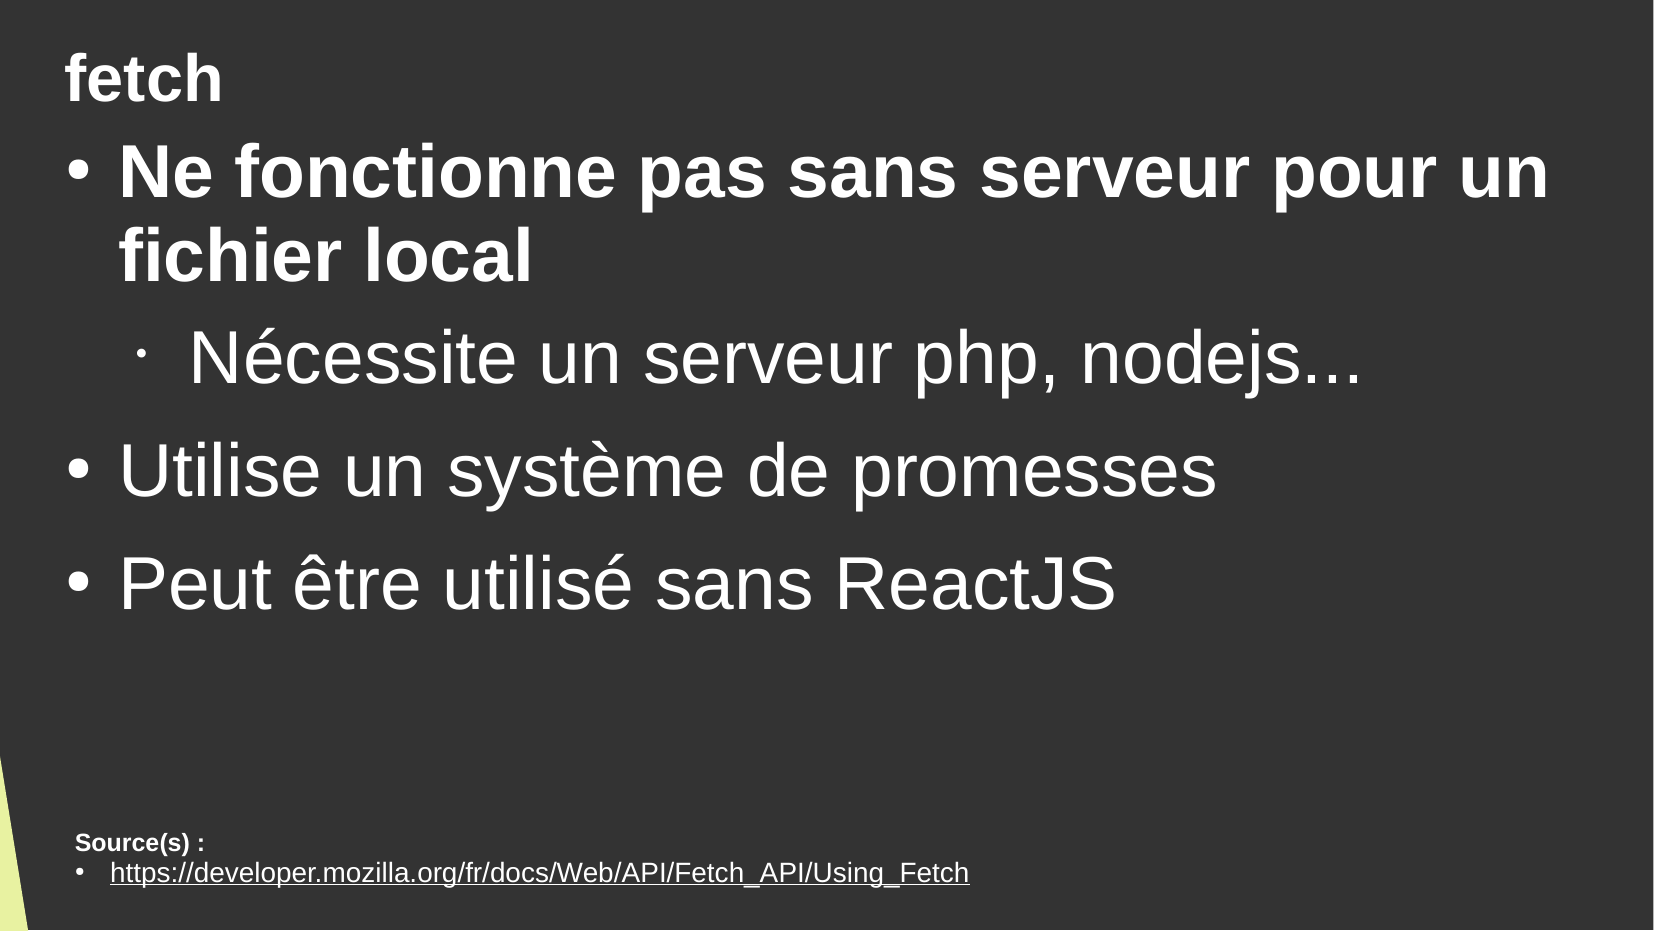

# fetch
Ne fonctionne pas sans serveur pour un fichier local
Nécessite un serveur php, nodejs...
Utilise un système de promesses
Peut être utilisé sans ReactJS
Source(s) :
https://developer.mozilla.org/fr/docs/Web/API/Fetch_API/Using_Fetch